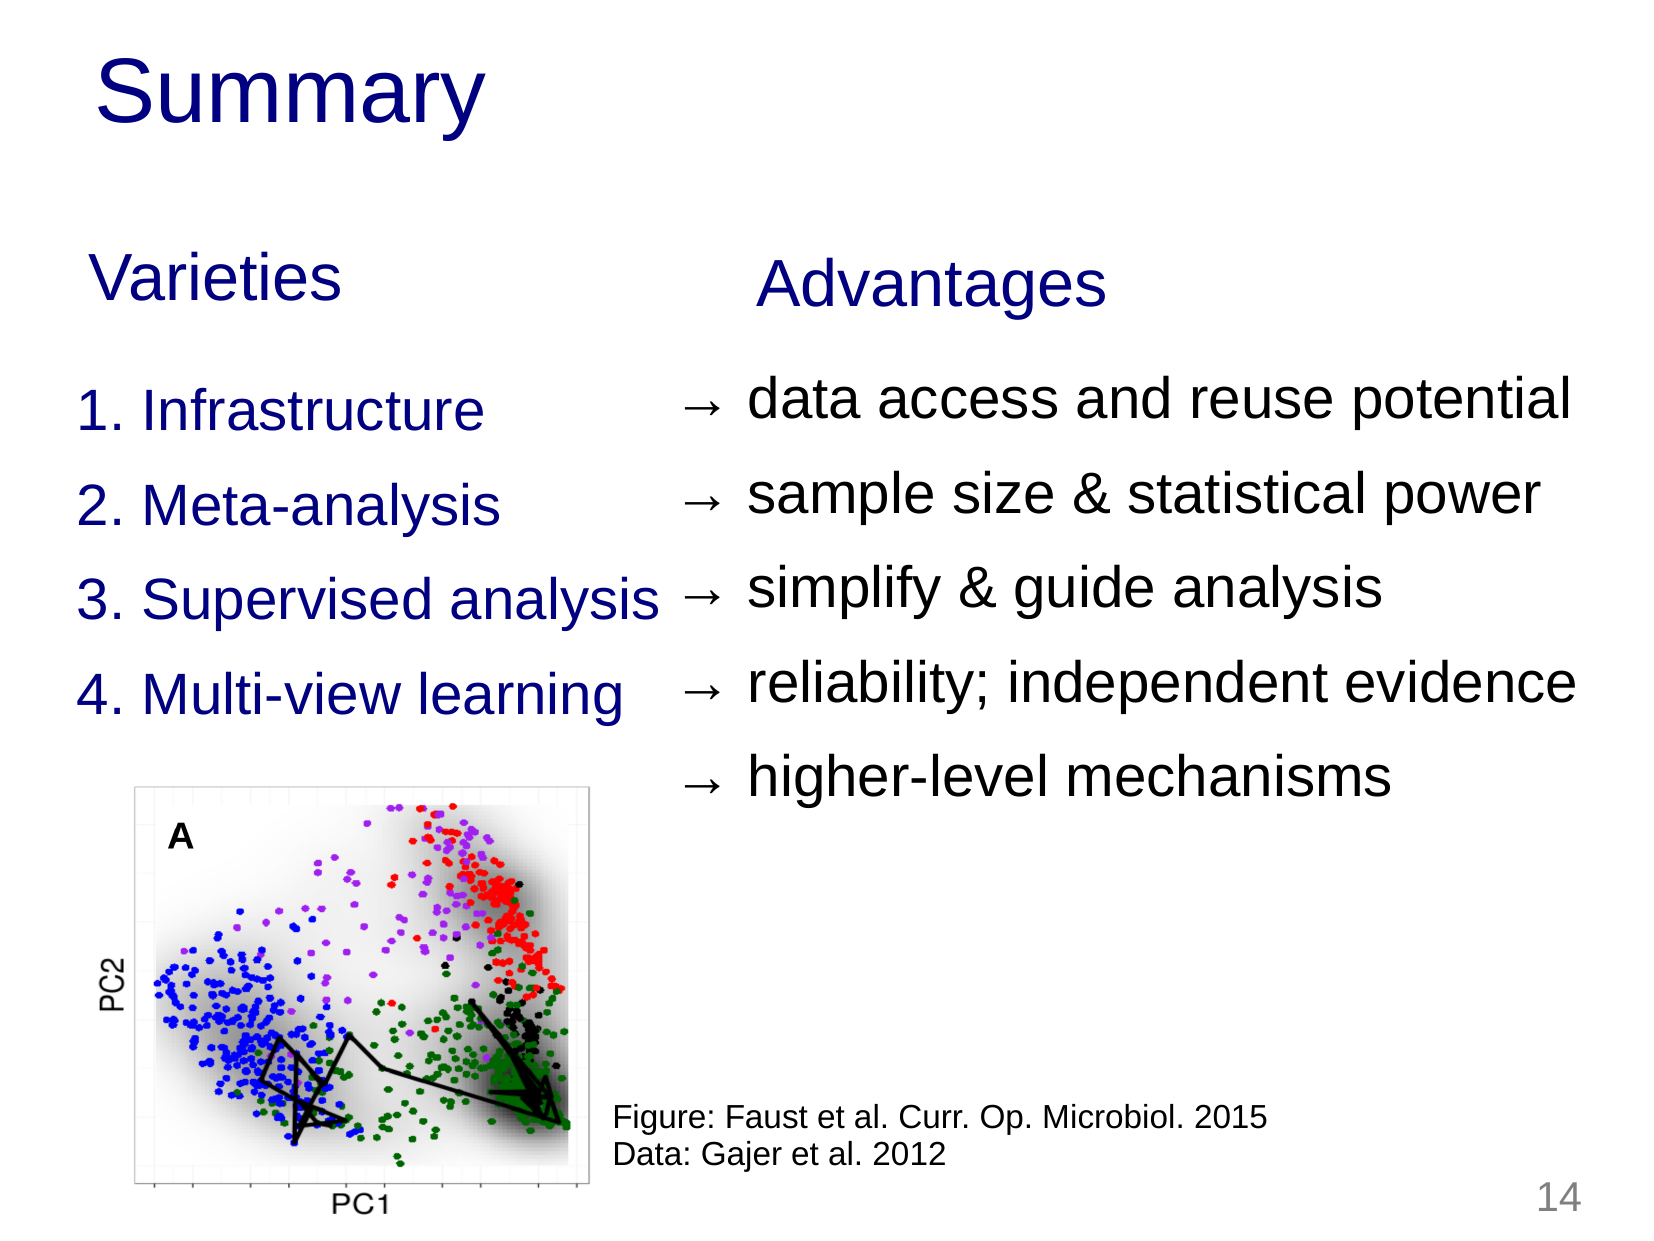

Summary
Varieties
Advantages
→ data access and reuse potential
→ sample size & statistical power
→ simplify & guide analysis
→ reliability; independent evidence
→ higher-level mechanisms
# 1. Infrastructure
2. Meta-analysis
3. Supervised analysis
4. Multi-view learning
Figure: Faust et al. Curr. Op. Microbiol. 2015
Data: Gajer et al. 2012